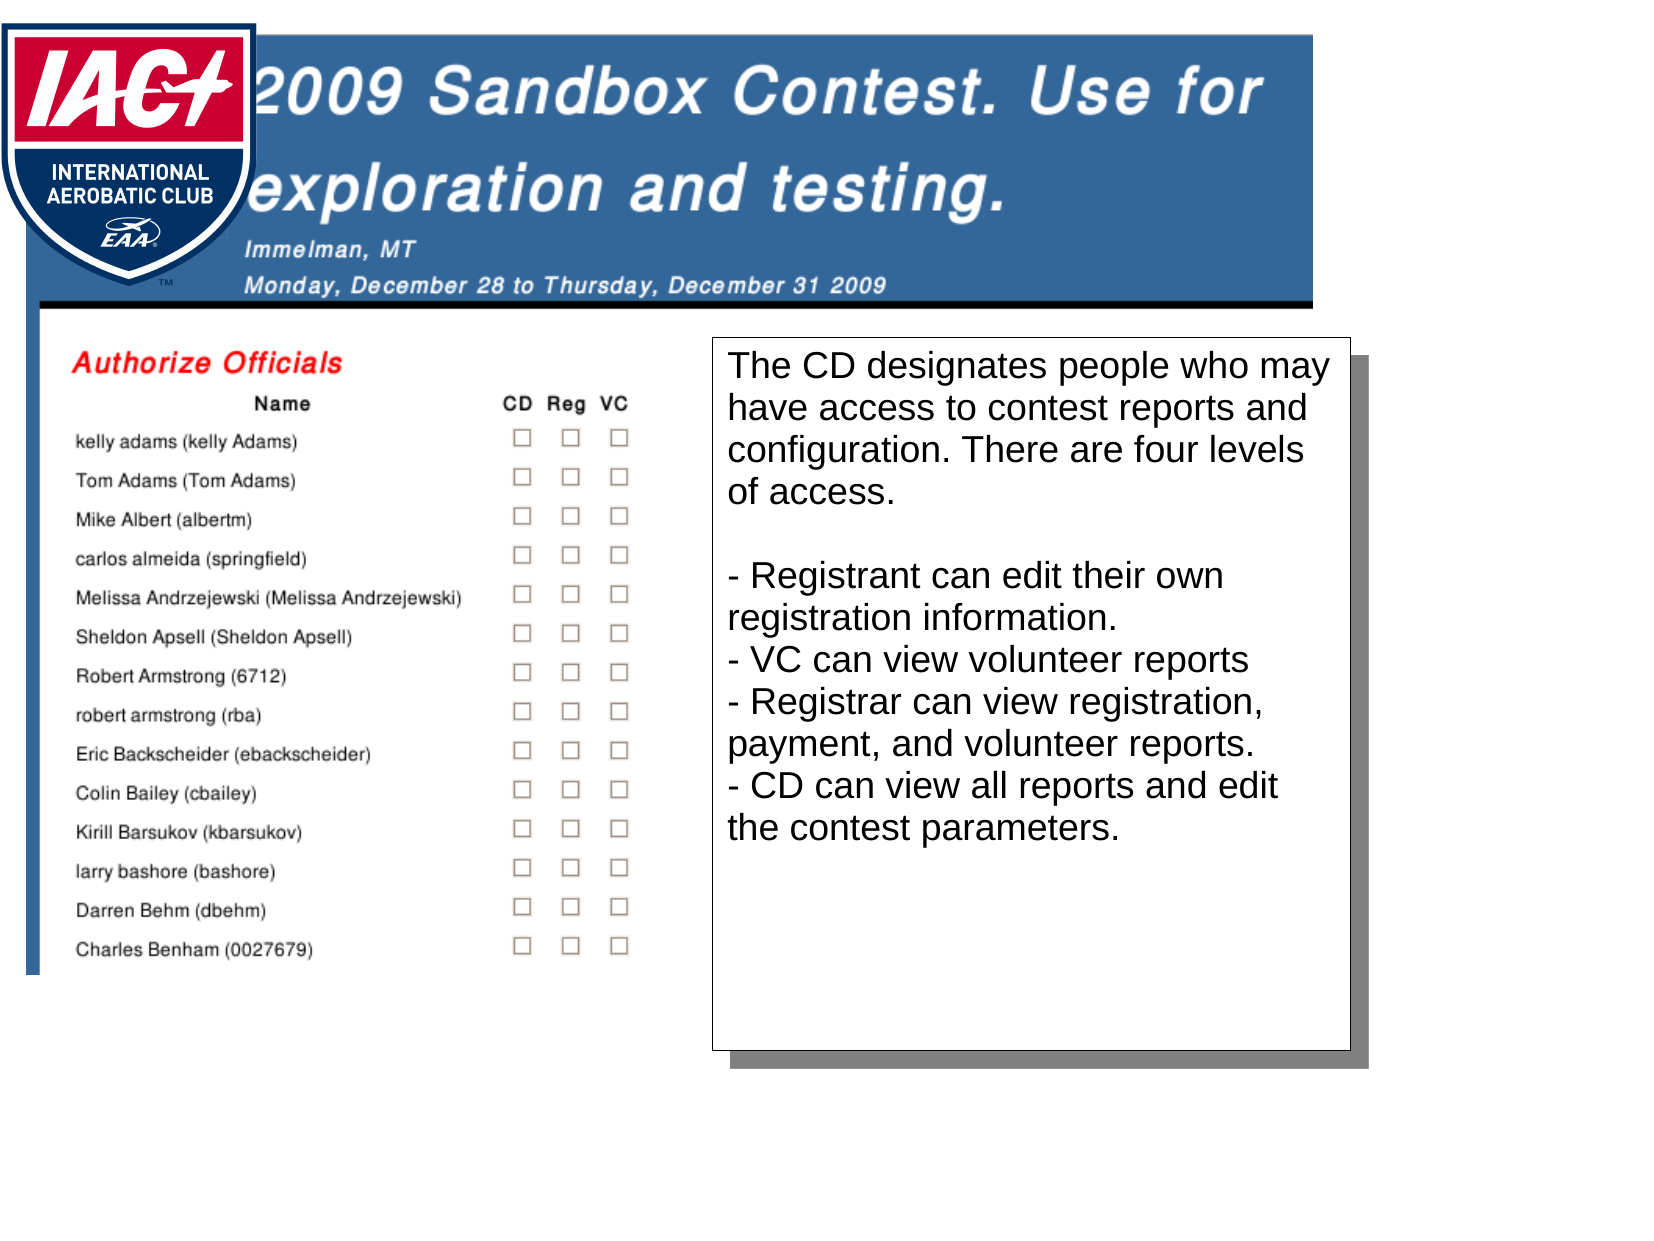

The CD designates people who may have access to contest reports and configuration. There are four levels of access.
- Registrant can edit their own registration information.
- VC can view volunteer reports
- Registrar can view registration, payment, and volunteer reports.
- CD can view all reports and edit the contest parameters.